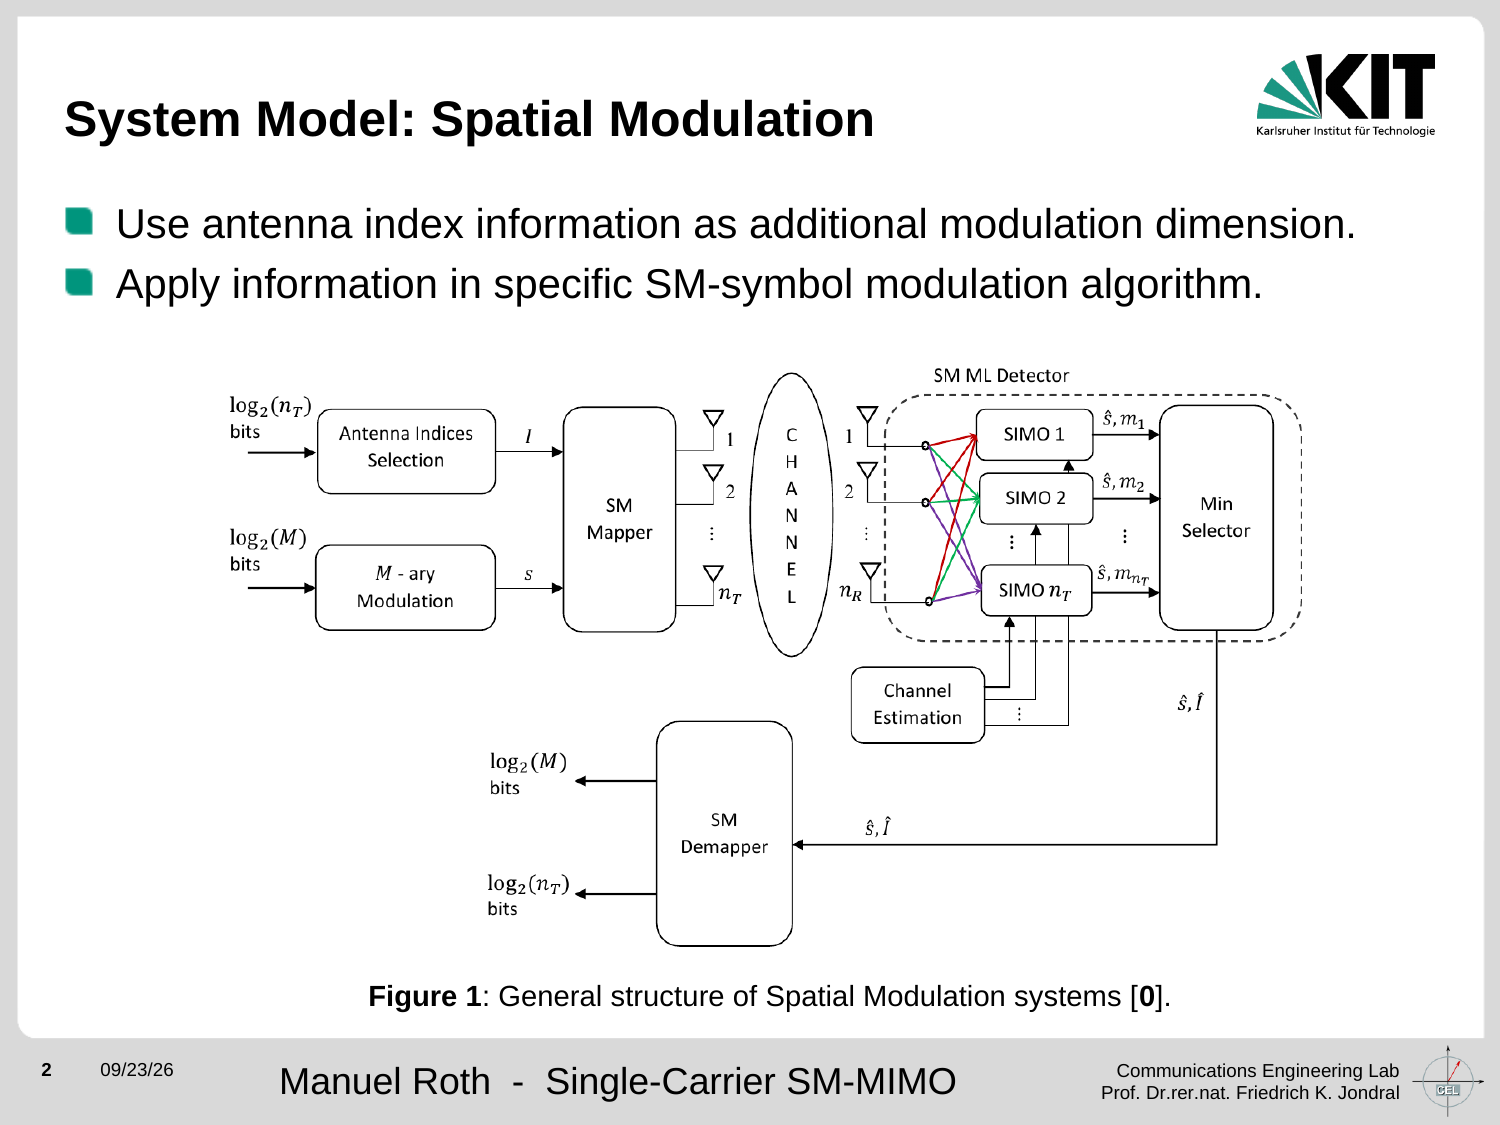

# System Model: Spatial Modulation
Use antenna index information as additional modulation dimension.
Apply information in specific SM-symbol modulation algorithm.
Figure 1: General structure of Spatial Modulation systems [0].
Manuel Roth - Single-Carrier SM-MIMO